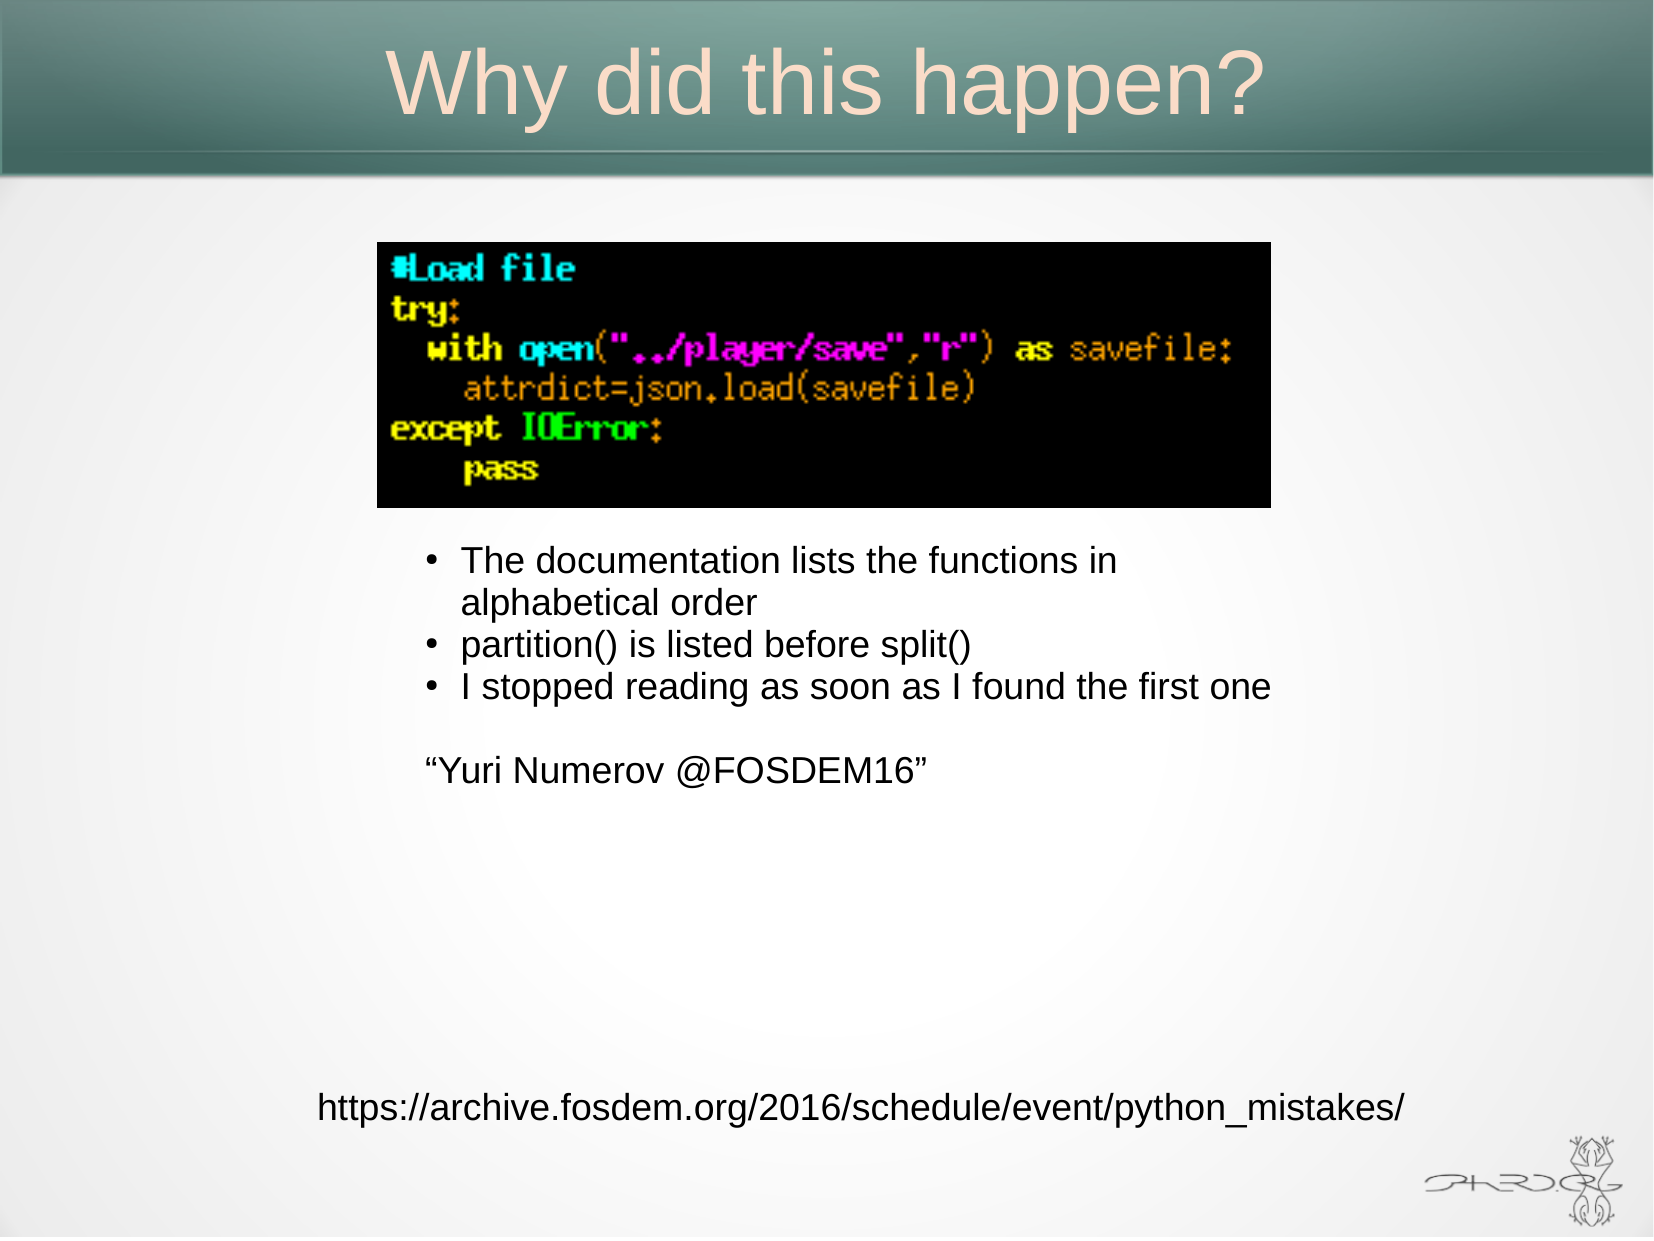

# Why did this happen?
The documentation lists the functions in alphabetical order
partition() is listed before split()
I stopped reading as soon as I found the first one
“Yuri Numerov @FOSDEM16”
https://archive.fosdem.org/2016/schedule/event/python_mistakes/